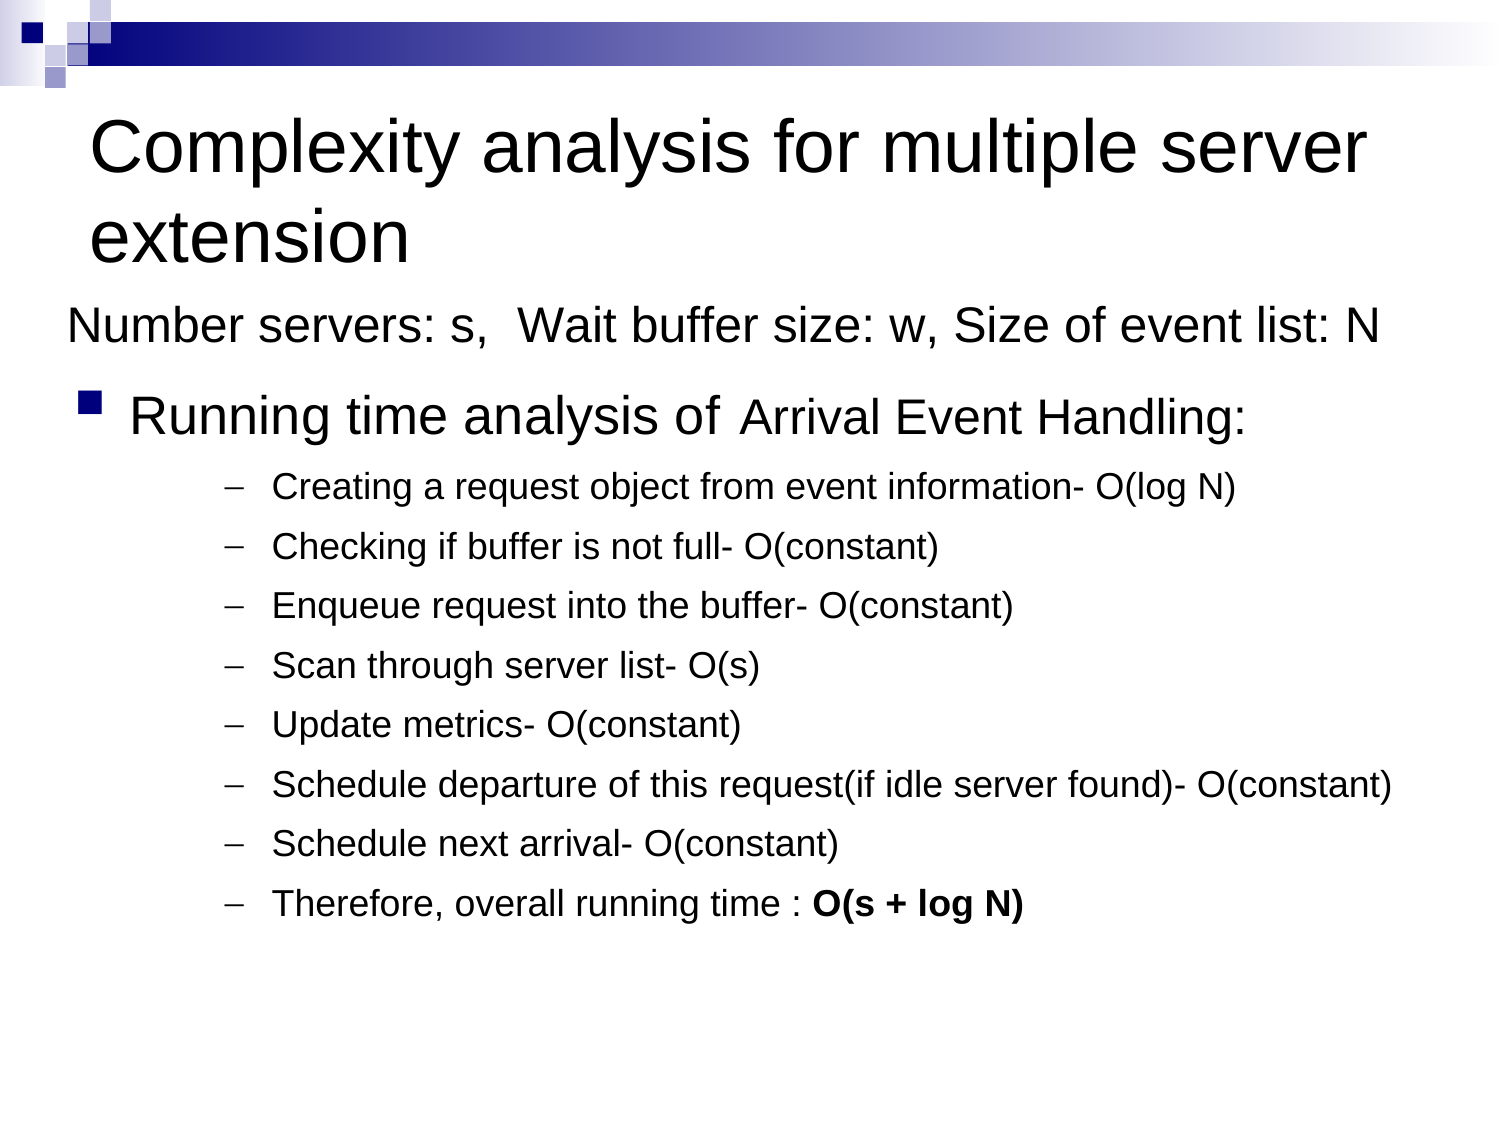

# Complexity analysis for multiple server extension
Number servers: s, Wait buffer size: w, Size of event list: N
Running time analysis of Arrival Event Handling:
Creating a request object from event information- O(log N)
Checking if buffer is not full- O(constant)
Enqueue request into the buffer- O(constant)
Scan through server list- O(s)
Update metrics- O(constant)
Schedule departure of this request(if idle server found)- O(constant)
Schedule next arrival- O(constant)
Therefore, overall running time : O(s + log N)